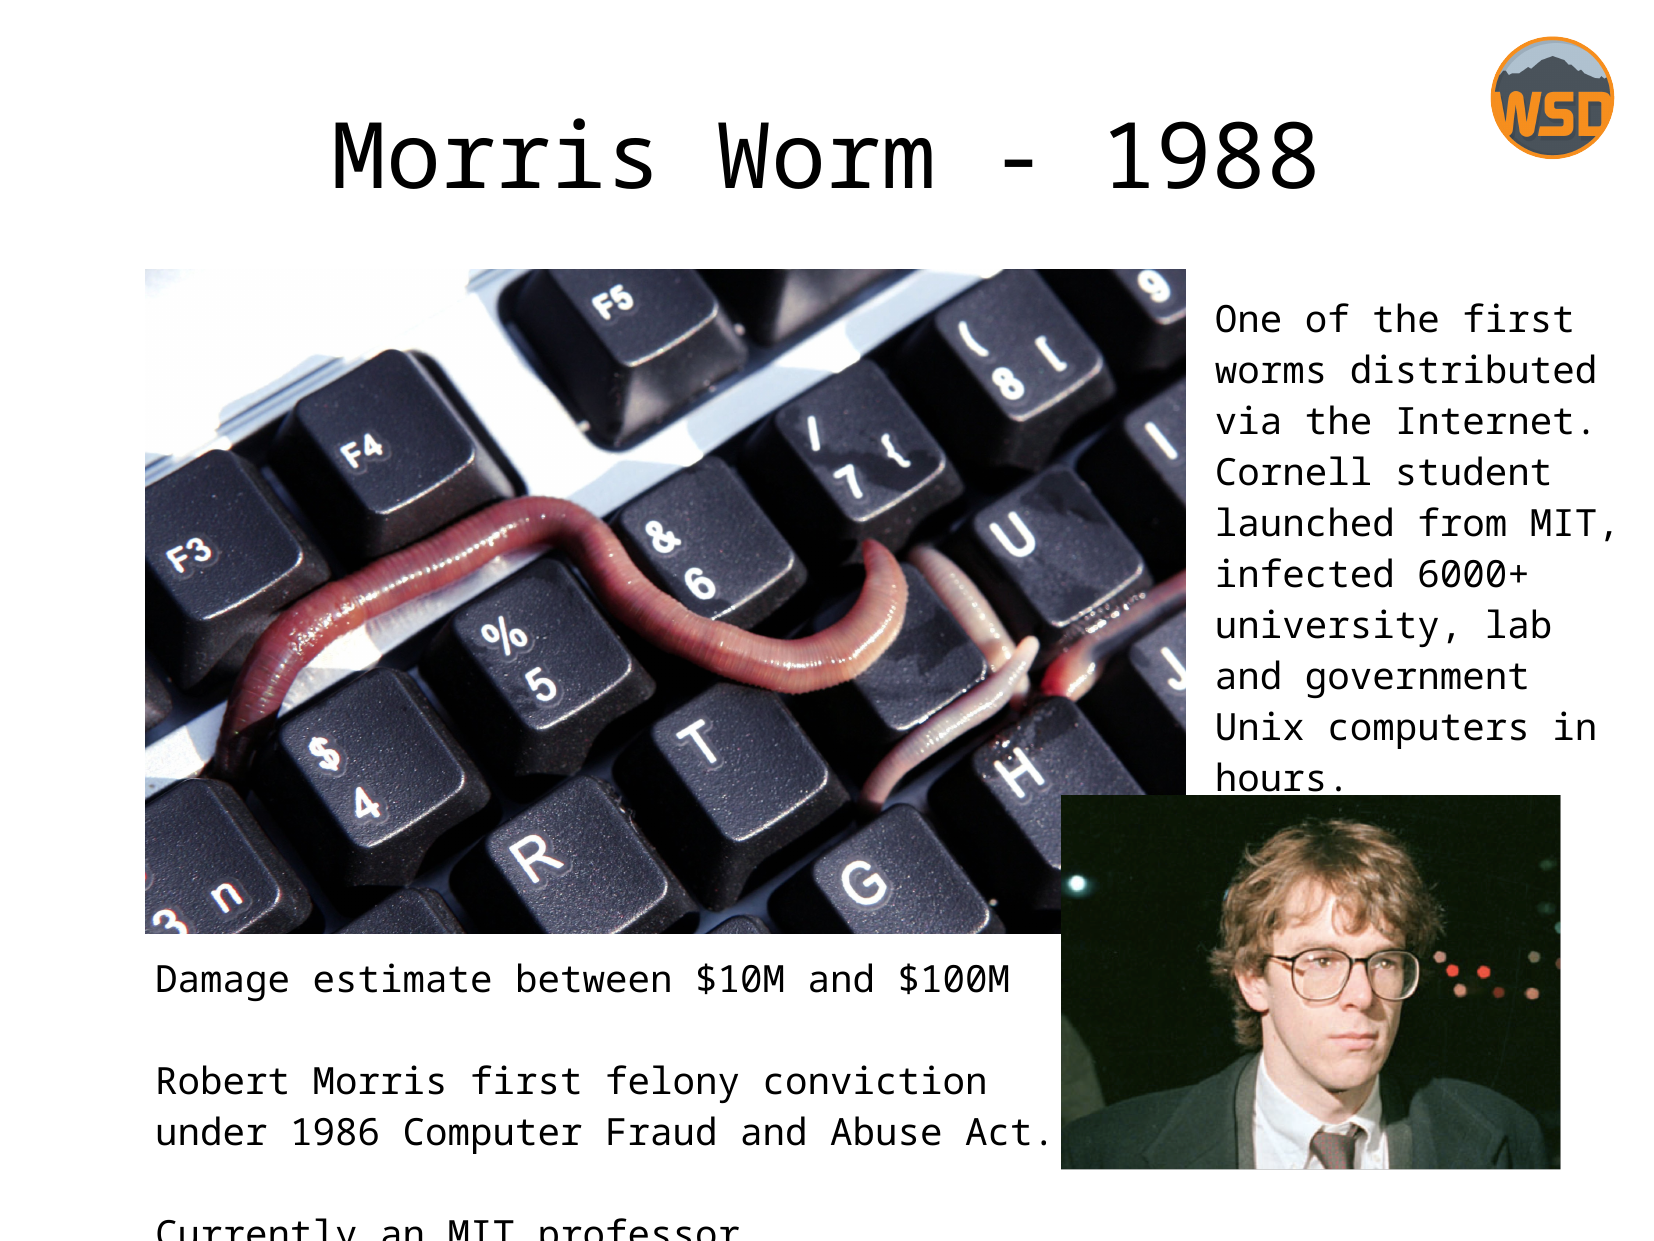

# Morris Worm - 1988
One of the first worms distributed via the Internet.
Cornell student launched from MIT, infected 6000+ university, lab and government Unix computers in hours.
Damage estimate between $10M and $100M
Robert Morris first felony conviction under 1986 Computer Fraud and Abuse Act.
Currently an MIT professor.